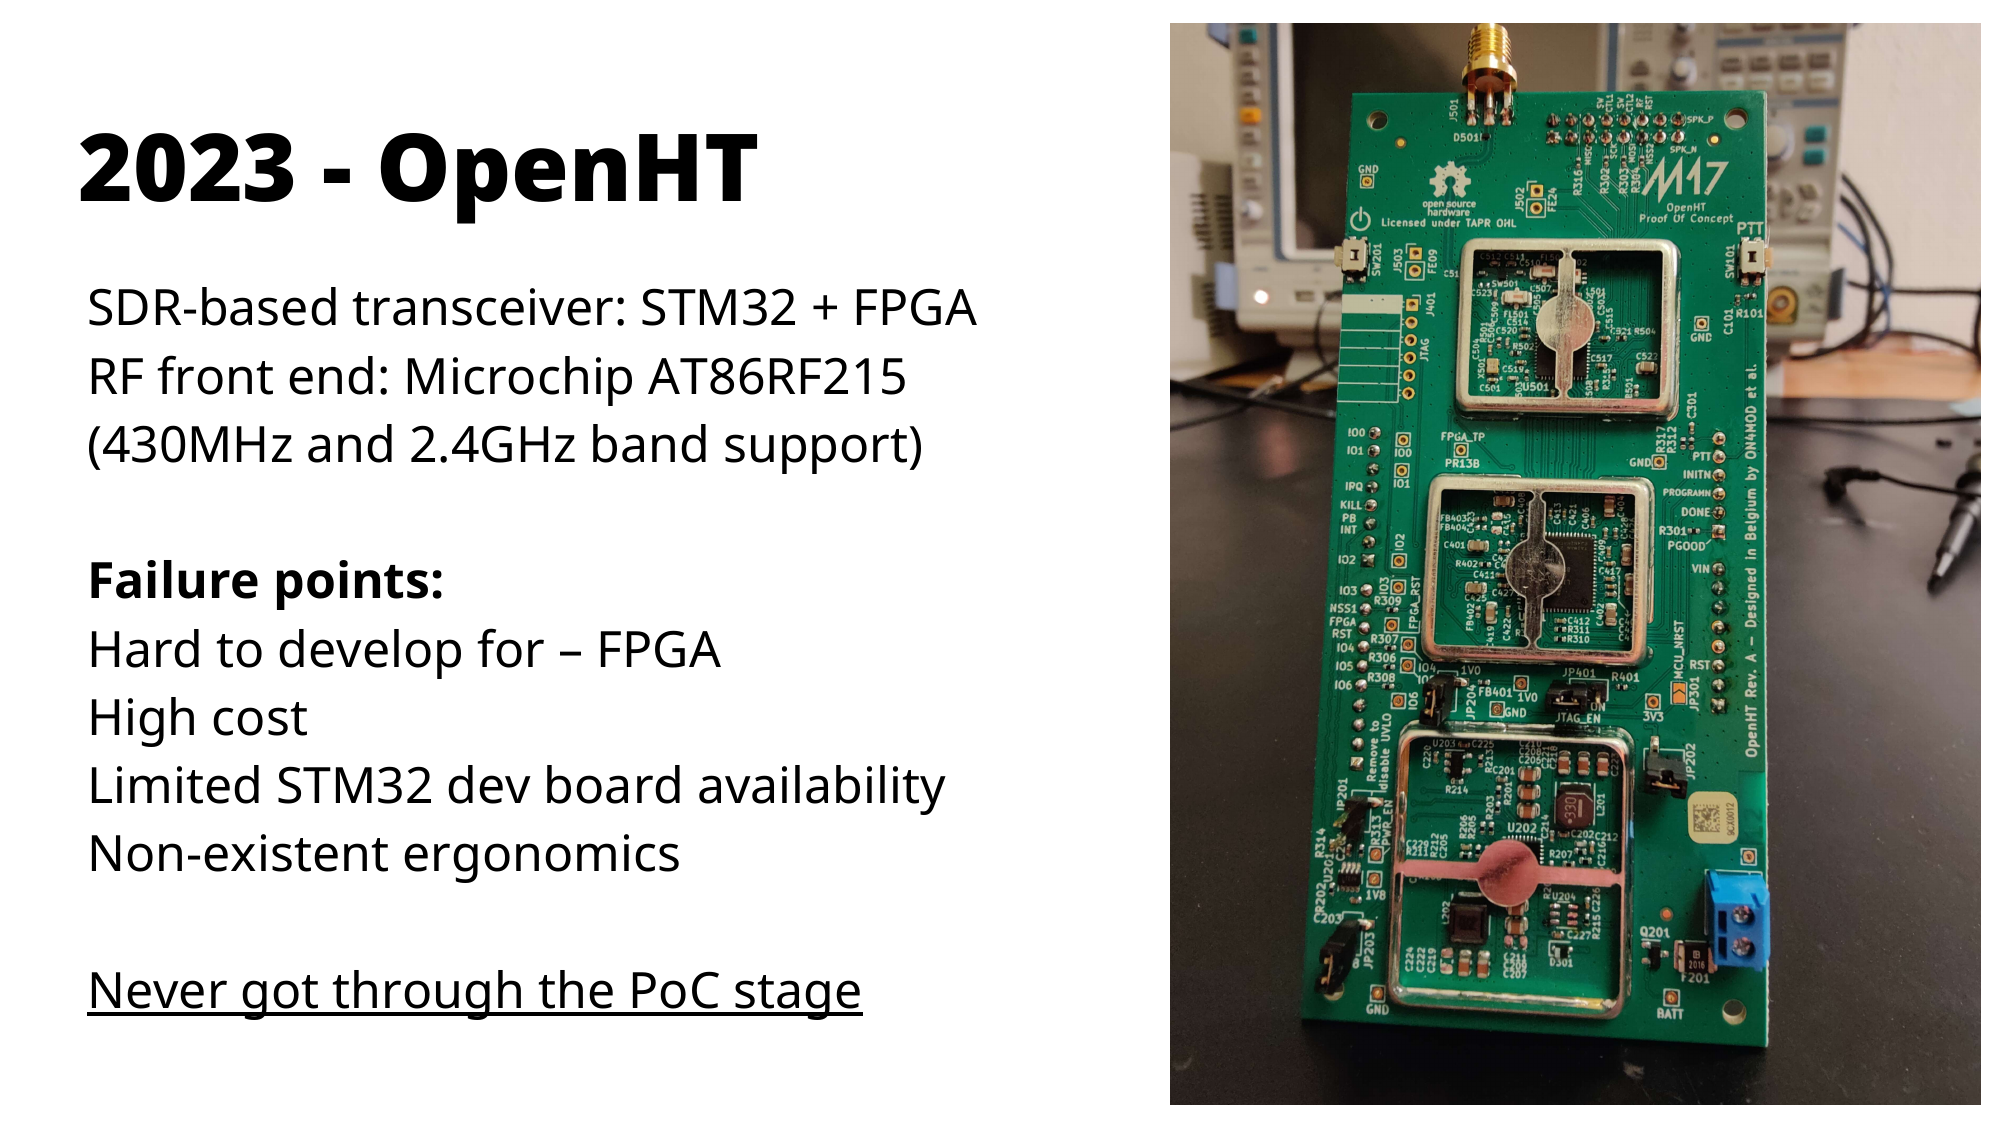

2023 - OpenHT
SDR-based transceiver: STM32 + FPGA
RF front end: Microchip AT86RF215
(430MHz and 2.4GHz band support)
Failure points:
Hard to develop for – FPGA
High cost
Limited STM32 dev board availability
Non-existent ergonomics
Never got through the PoC stage